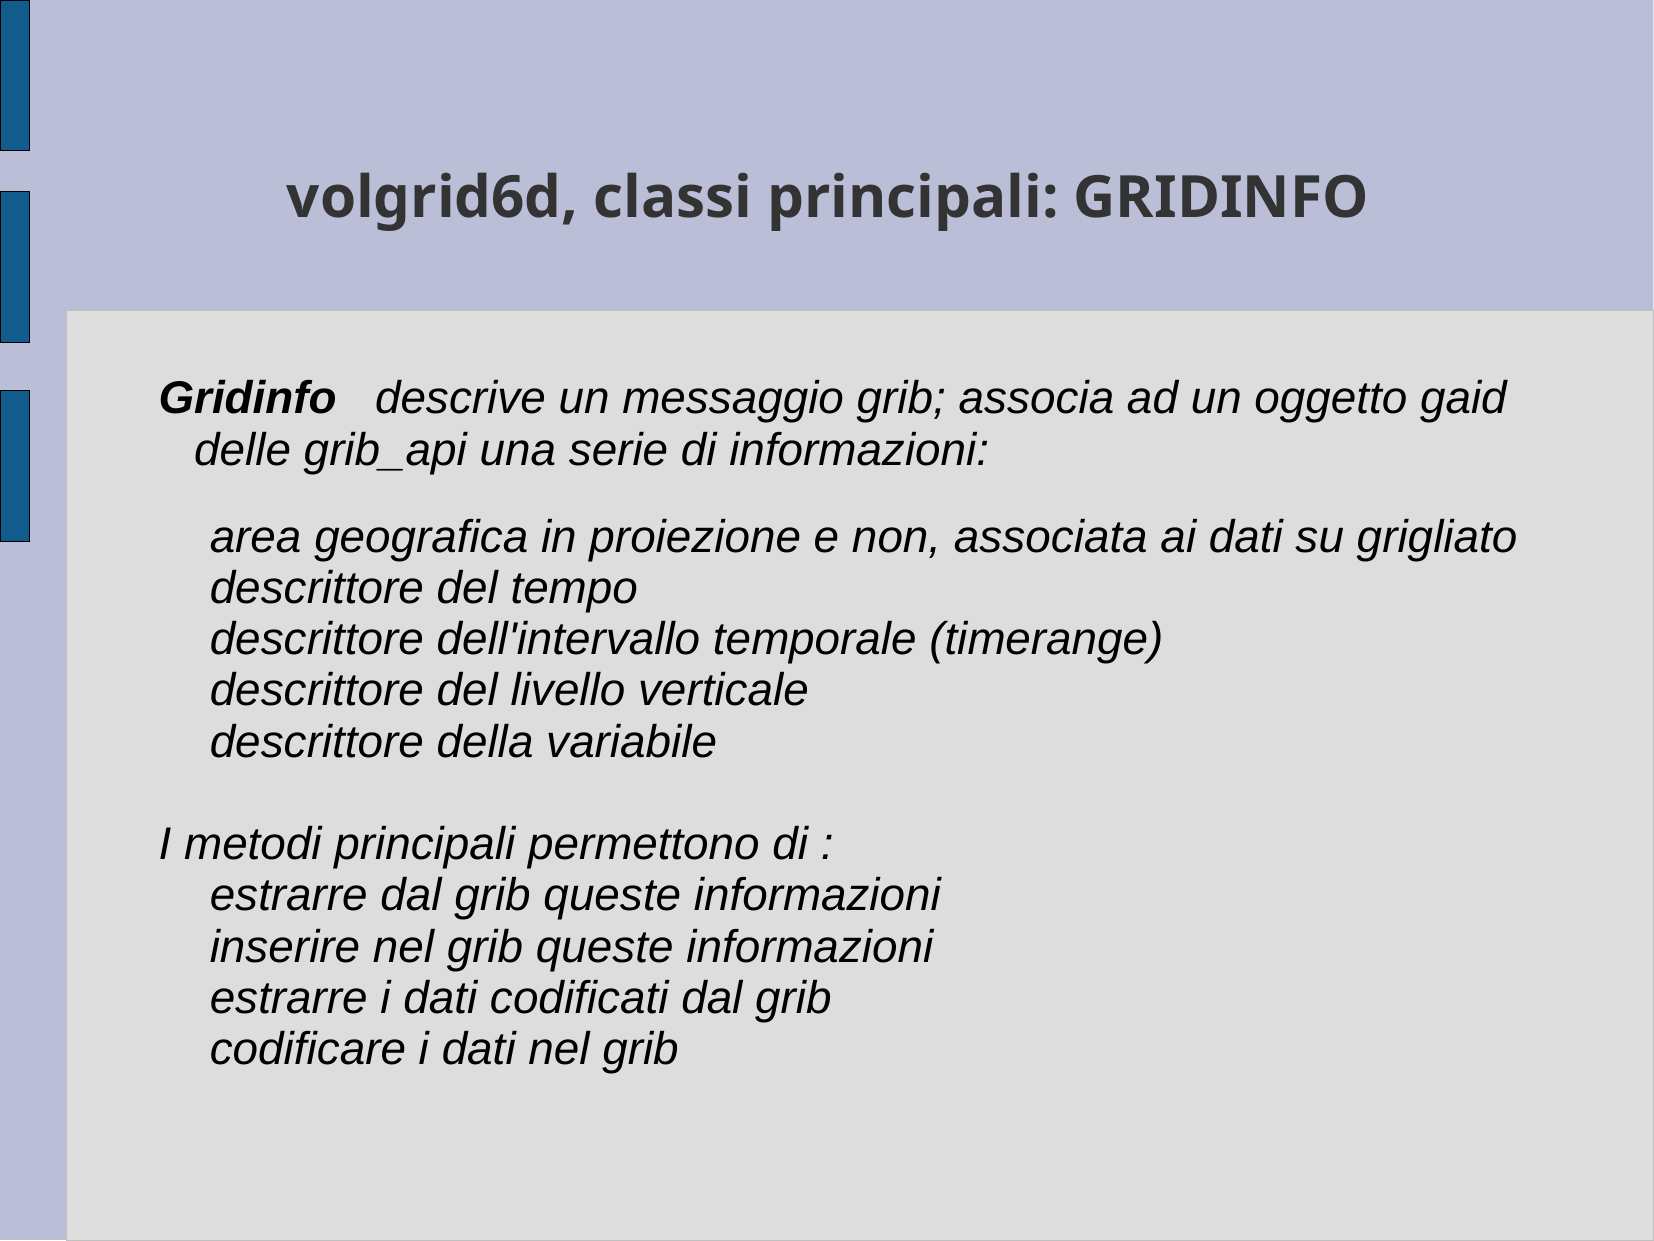

# volgrid6d, classi principali: GRIDINFO
Gridinfo descrive un messaggio grib; associa ad un oggetto gaid delle grib_api una serie di informazioni:
 area geografica in proiezione e non, associata ai dati su grigliato
 descrittore del tempo
 descrittore dell'intervallo temporale (timerange)
 descrittore del livello verticale
 descrittore della variabile
I metodi principali permettono di :
 estrarre dal grib queste informazioni
 inserire nel grib queste informazioni
 estrarre i dati codificati dal grib
 codificare i dati nel grib